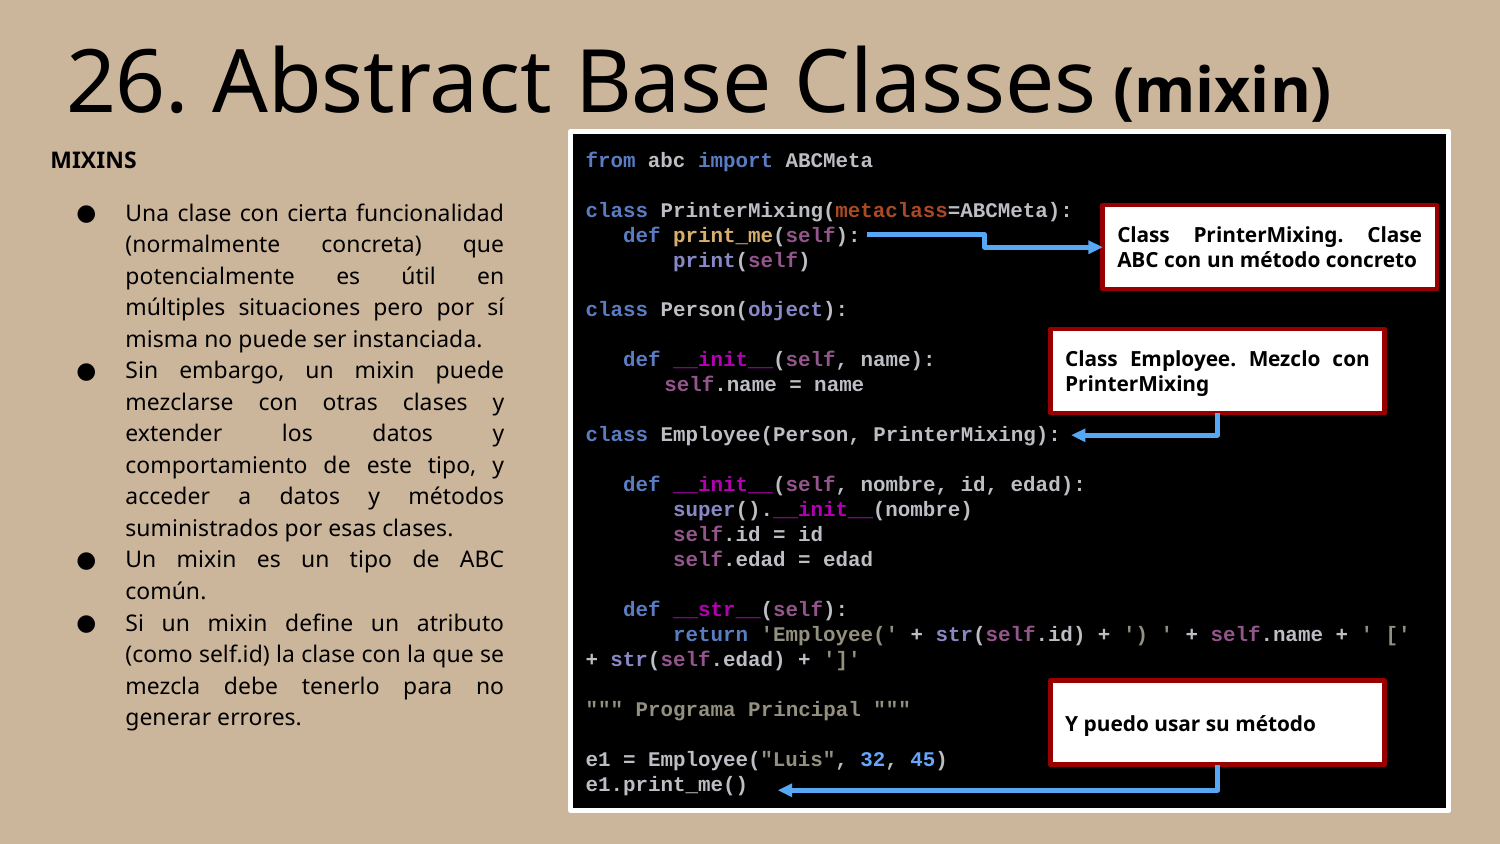

# 26. Abstract Base Classes (mixin)
from abc import ABCMeta
class PrinterMixing(metaclass=ABCMeta):
 def print_me(self):
 print(self)
class Person(object):
 def __init__(self, name):
 self.name = name
class Employee(Person, PrinterMixing):
 def __init__(self, nombre, id, edad):
 super().__init__(nombre)
 self.id = id
 self.edad = edad
 def __str__(self):
 return 'Employee(' + str(self.id) + ') ' + self.name + ' [' + str(self.edad) + ']'
""" Programa Principal """
e1 = Employee("Luis", 32, 45)
e1.print_me()
MIXINS
Una clase con cierta funcionalidad (normalmente concreta) que potencialmente es útil en múltiples situaciones pero por sí misma no puede ser instanciada.
Sin embargo, un mixin puede mezclarse con otras clases y extender los datos y comportamiento de este tipo, y acceder a datos y métodos suministrados por esas clases.
Un mixin es un tipo de ABC común.
Si un mixin define un atributo (como self.id) la clase con la que se mezcla debe tenerlo para no generar errores.
Class PrinterMixing. Clase ABC con un método concreto
Class Employee. Mezclo con PrinterMixing
Y puedo usar su método